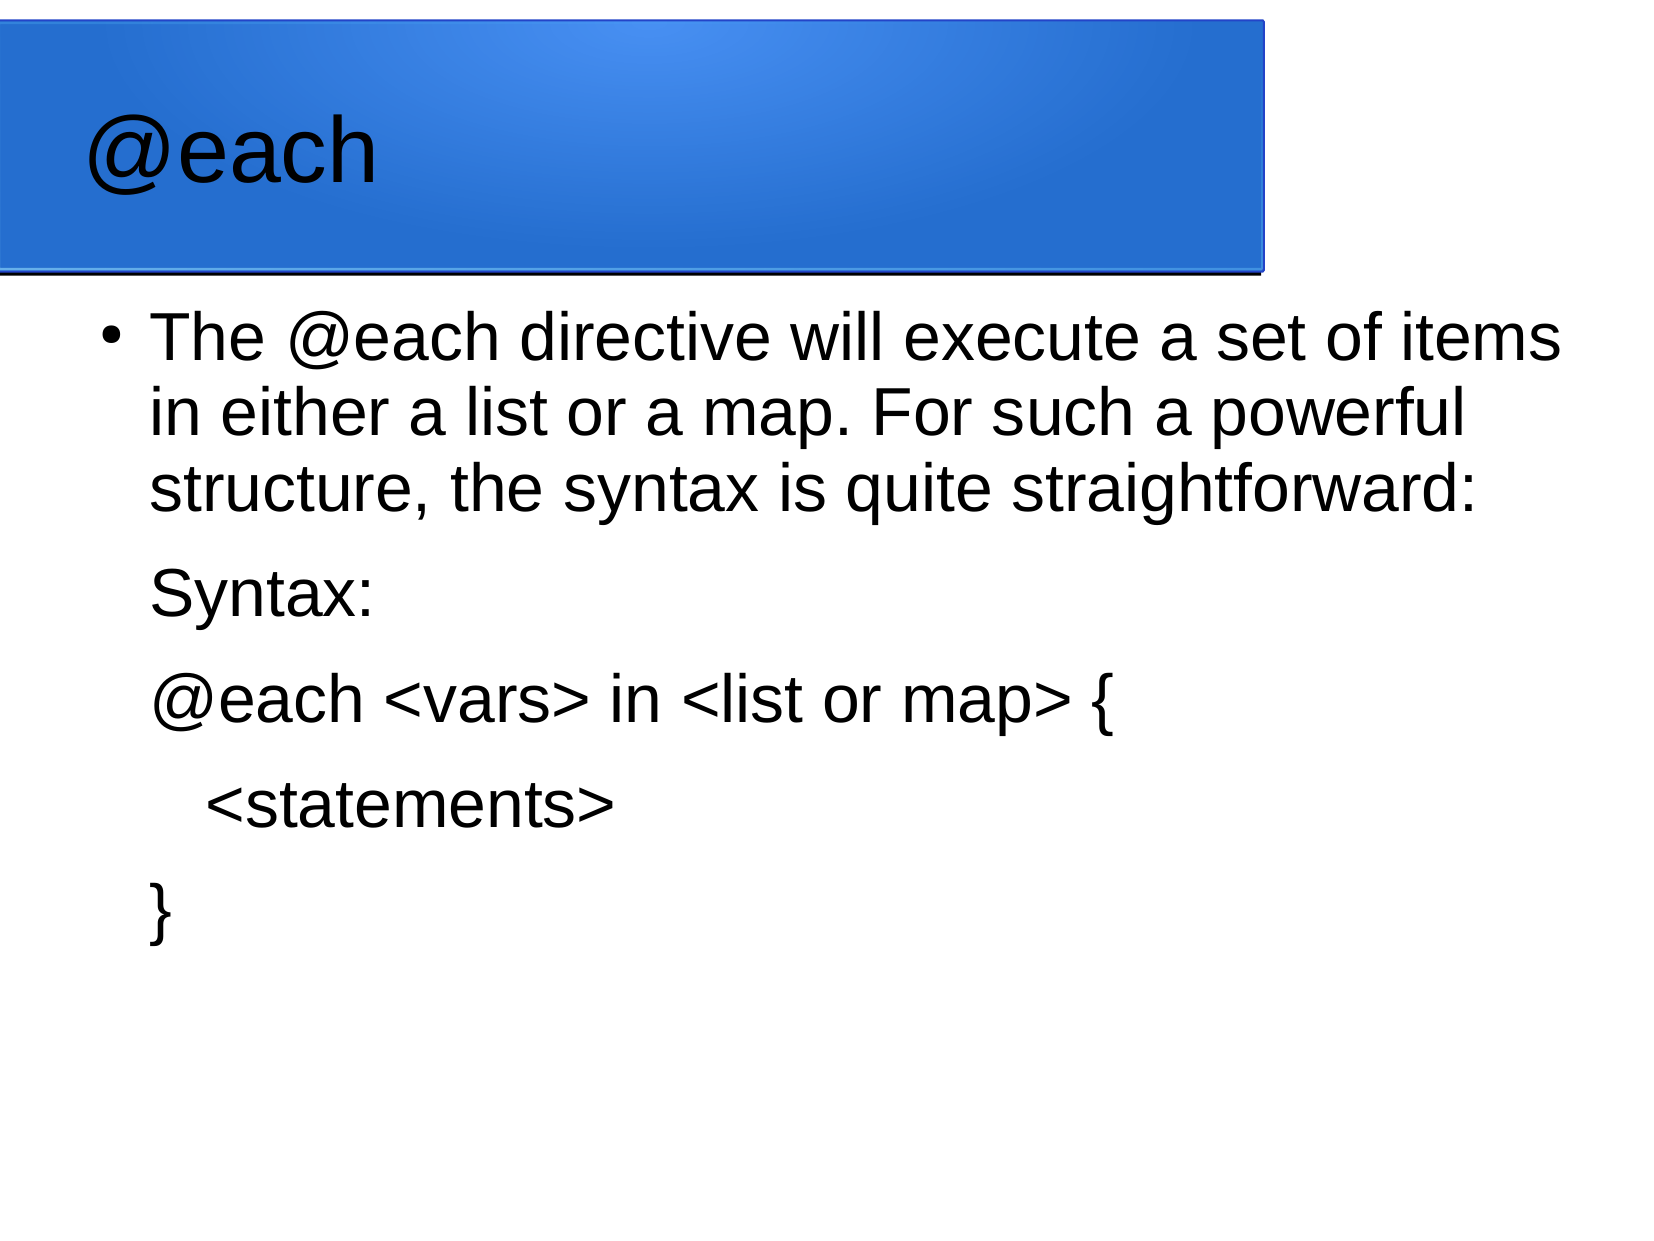

# @each
The @each directive will execute a set of items in either a list or a map. For such a powerful structure, the syntax is quite straightforward:
Syntax:
@each <vars> in <list or map> {
 <statements>
}